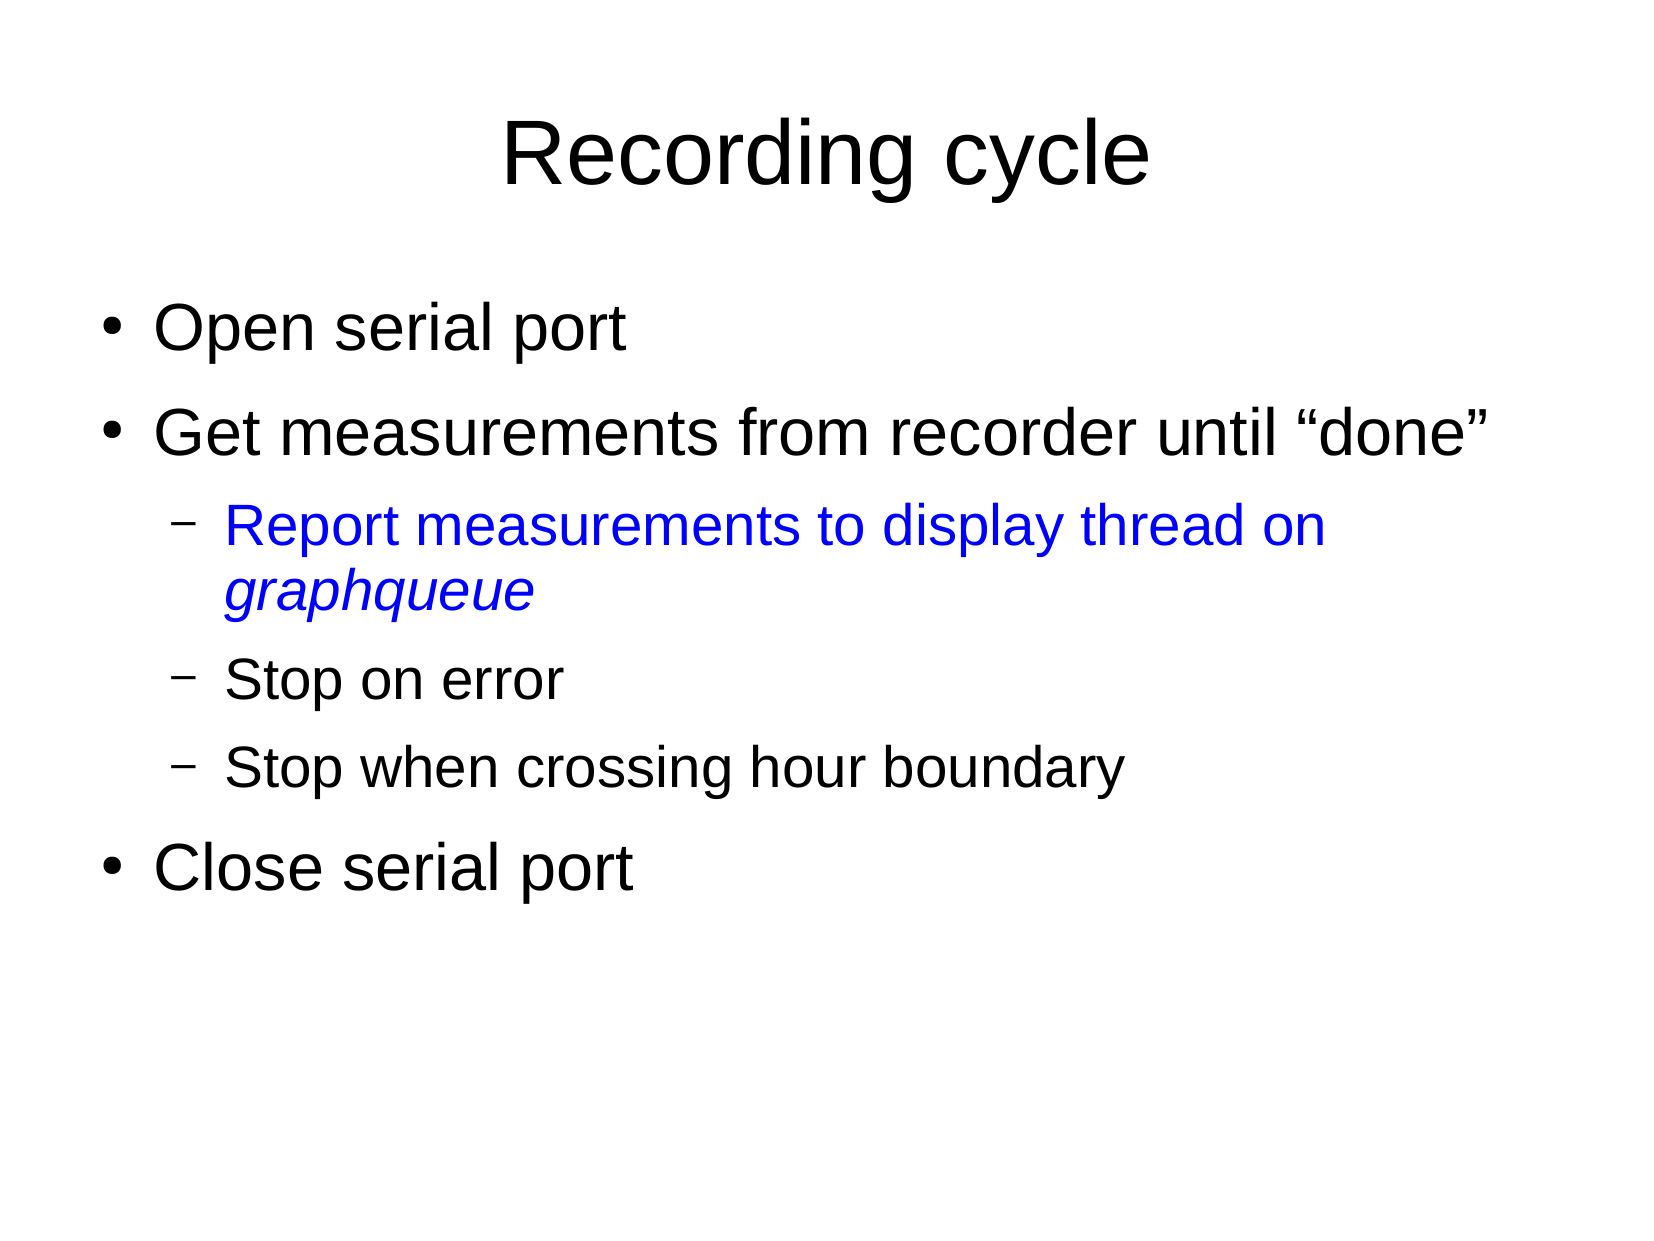

# Recording cycle
Open serial port
Get measurements from recorder until “done”
Report measurements to display thread on graphqueue
Stop on error
Stop when crossing hour boundary
Close serial port